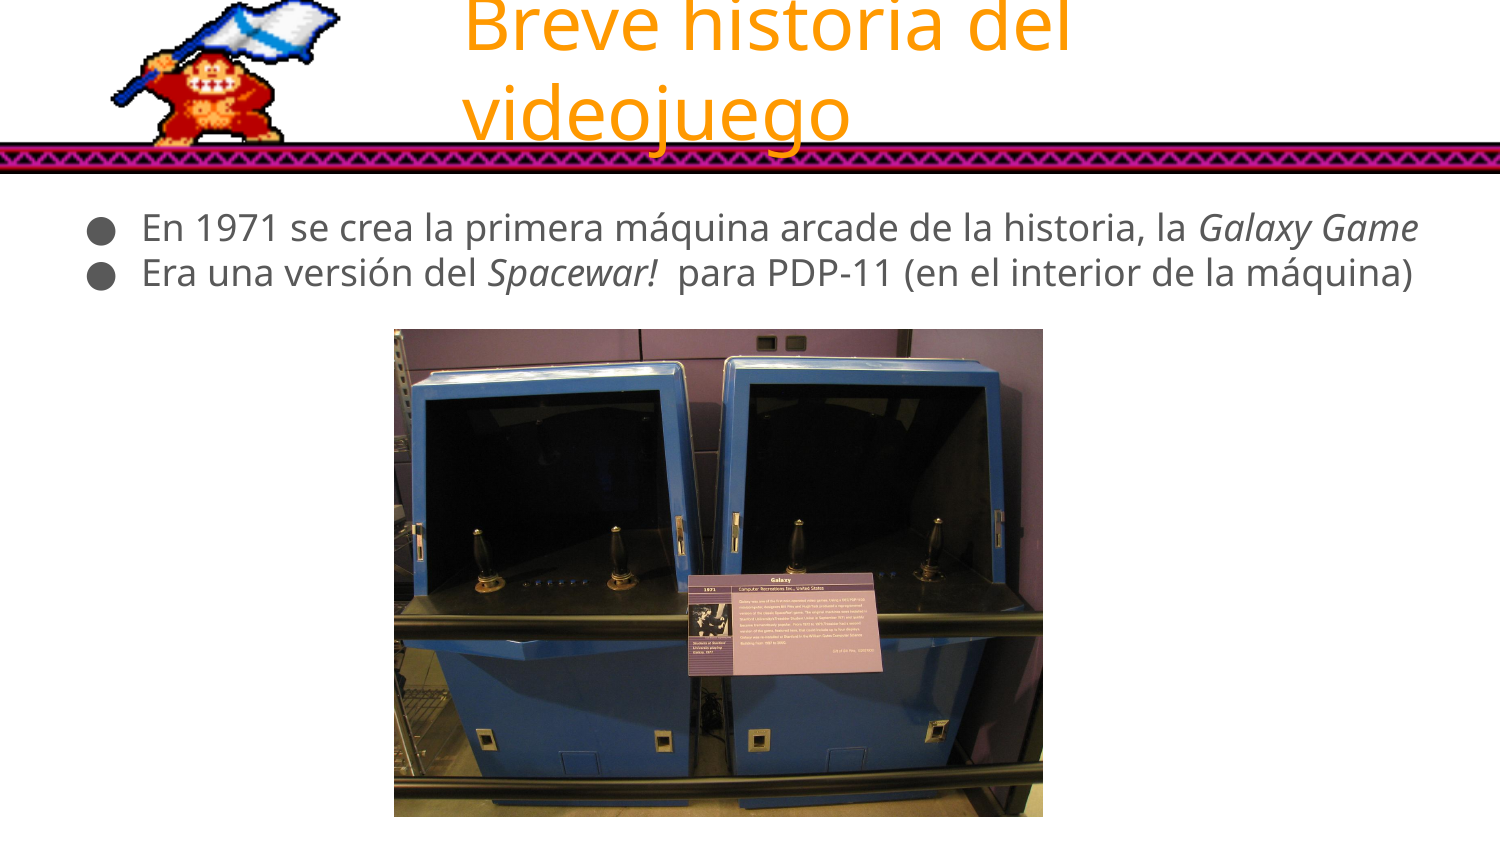

# Breve historia del videojuego
En 1971 se crea la primera máquina arcade de la historia, la Galaxy Game
Era una versión del Spacewar! para PDP-11 (en el interior de la máquina)